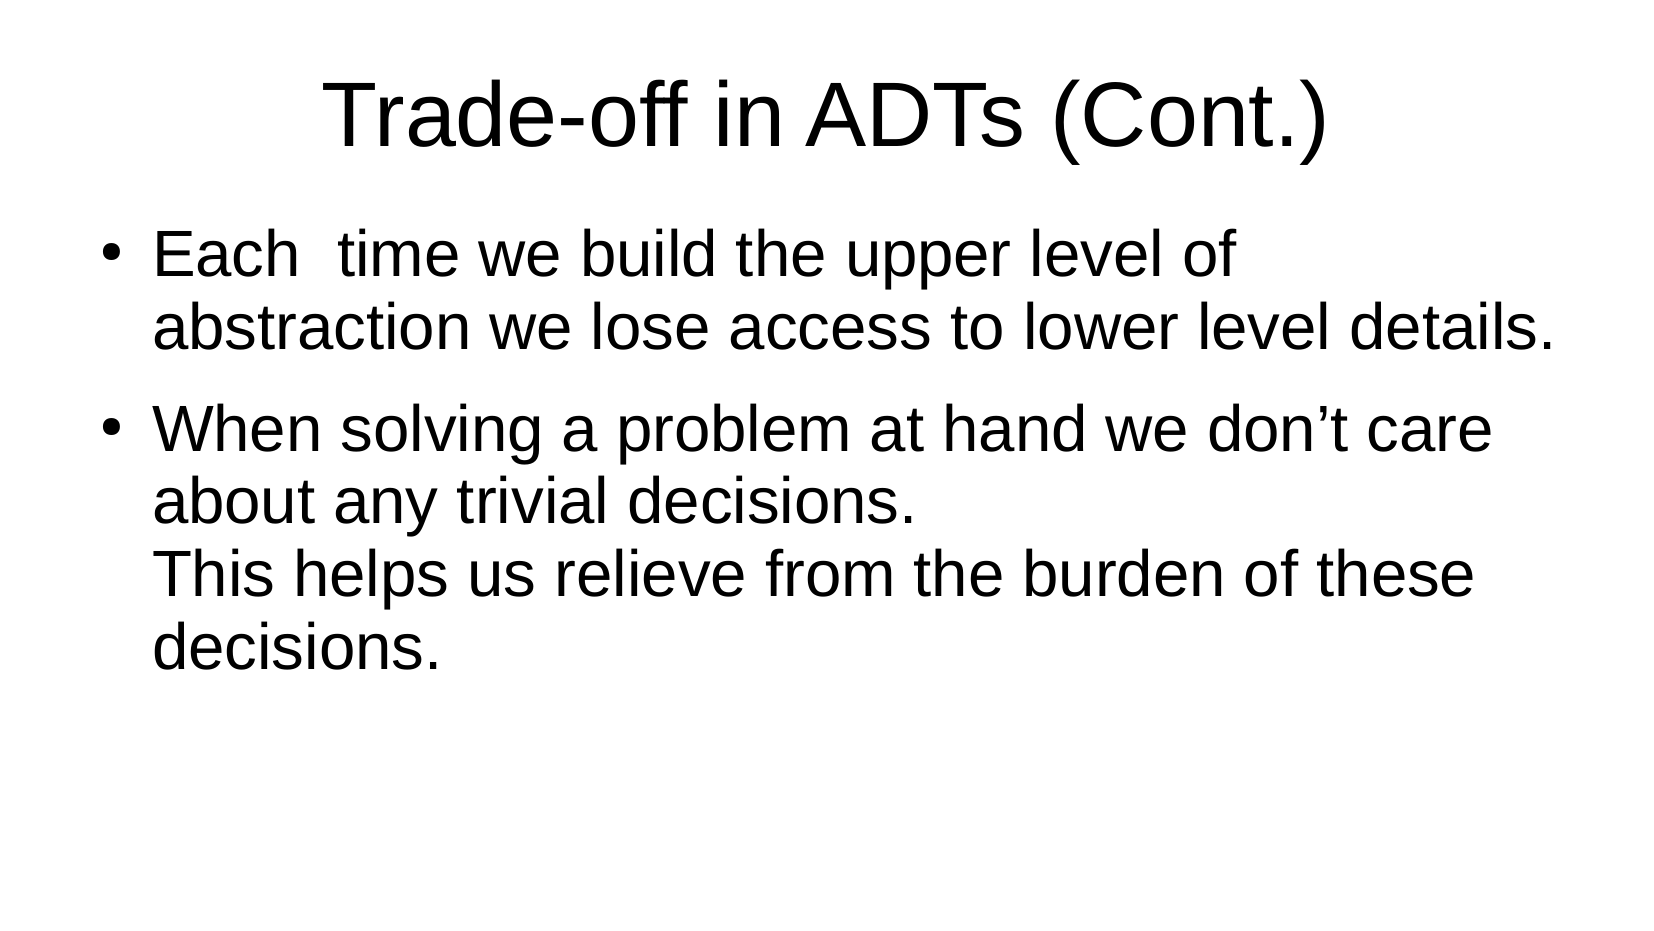

# Trade-off in ADTs (Cont.)
Each time we build the upper level of abstraction we lose access to lower level details.
When solving a problem at hand we don’t care about any trivial decisions.
This helps us relieve from the burden of these decisions.